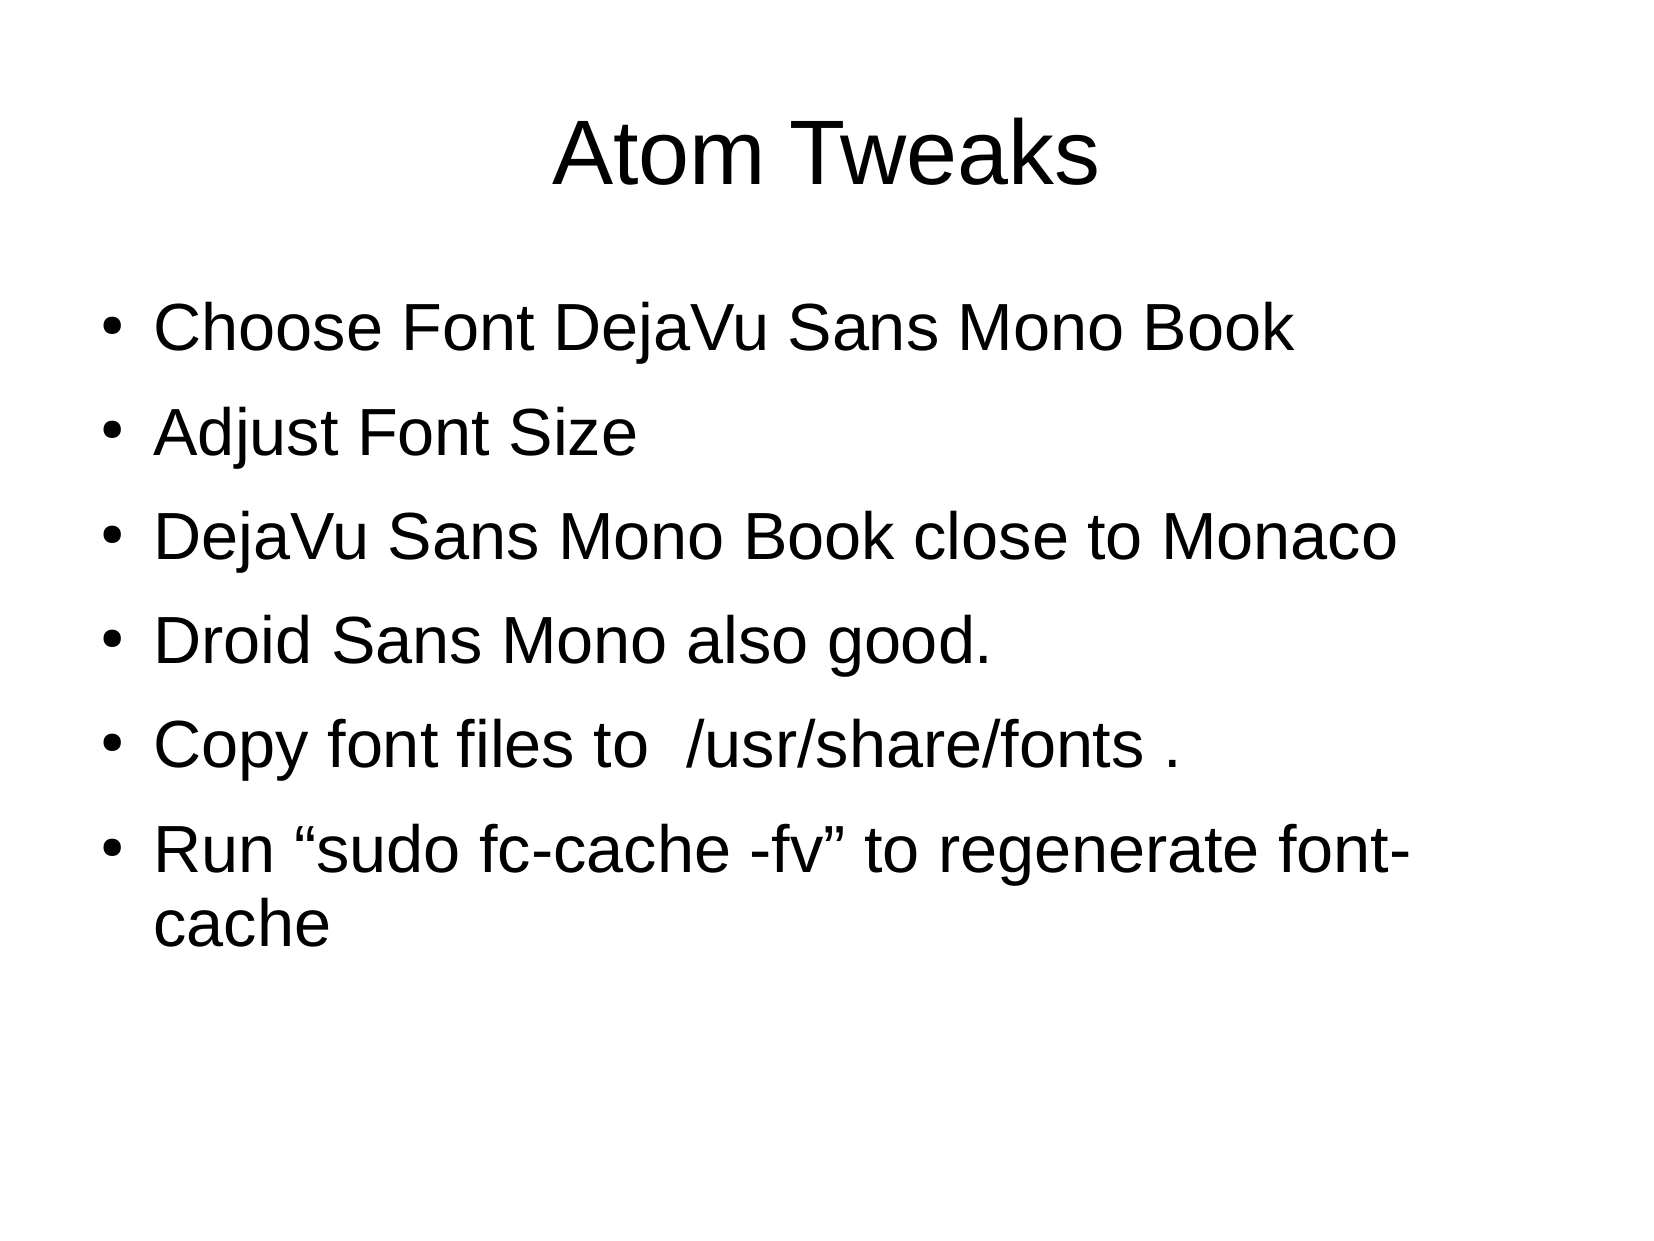

# Atom Tweaks
Choose Font DejaVu Sans Mono Book
Adjust Font Size
DejaVu Sans Mono Book close to Monaco
Droid Sans Mono also good.
Copy font files to /usr/share/fonts .
Run “sudo fc-cache -fv” to regenerate font-cache